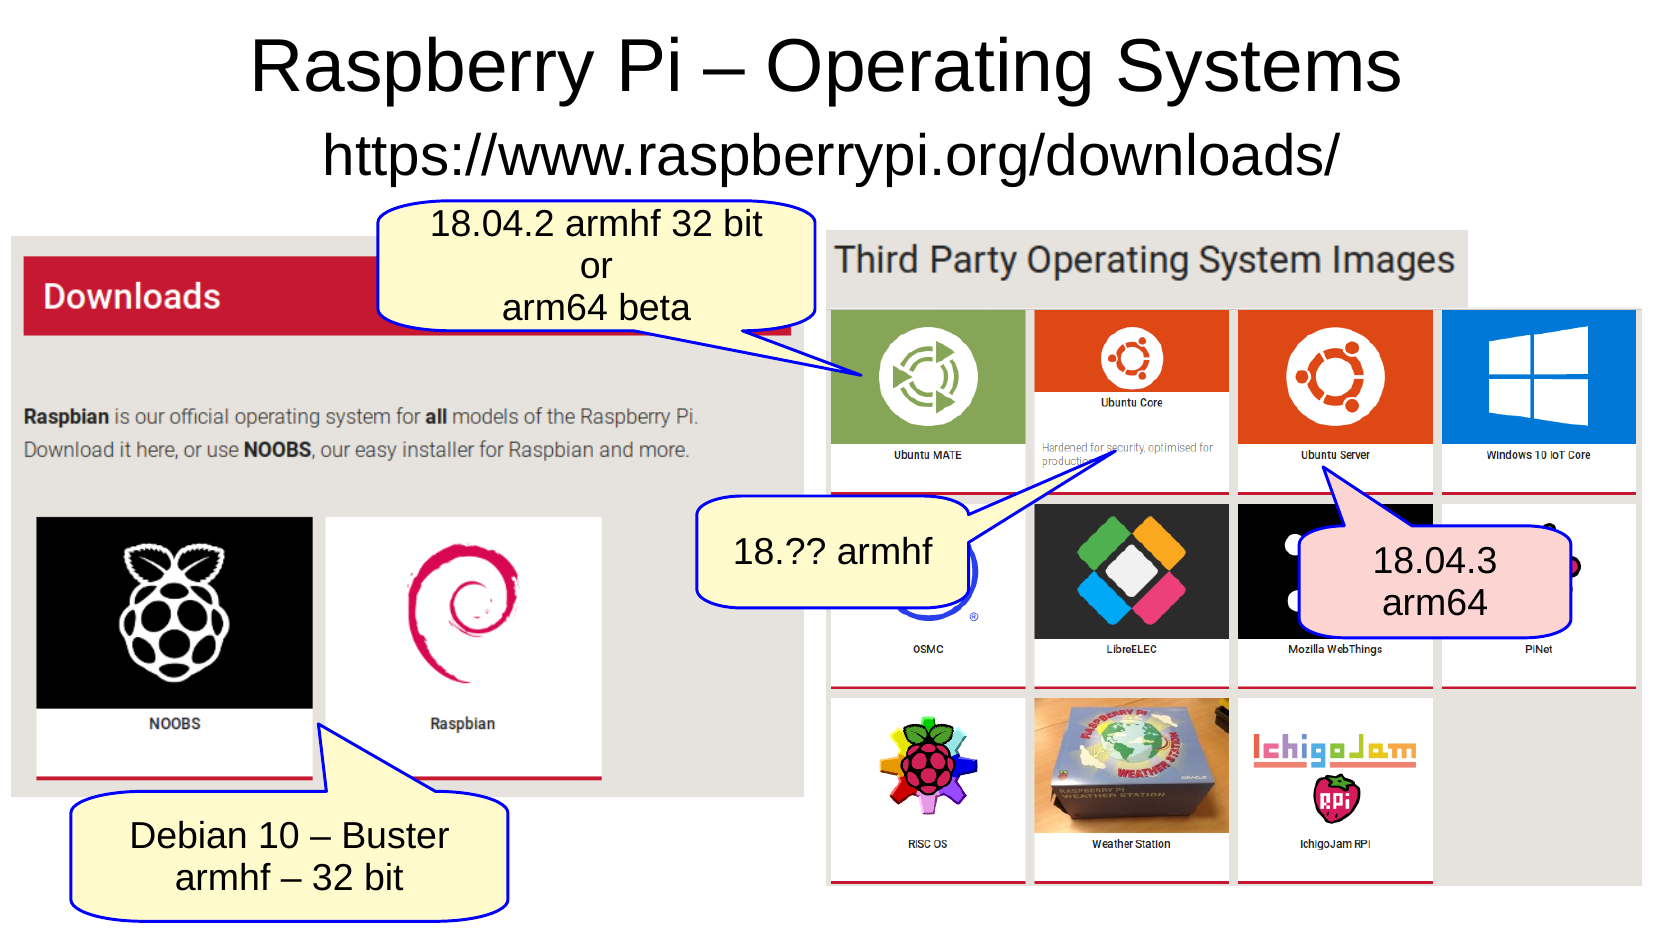

# Raspberry Pi – Operating Systems
https://www.raspberrypi.org/downloads/
18.04.2 armhf 32 bit or
arm64 beta
18.?? armhf
18.04.3 arm64
Debian 10 – Buster armhf – 32 bit